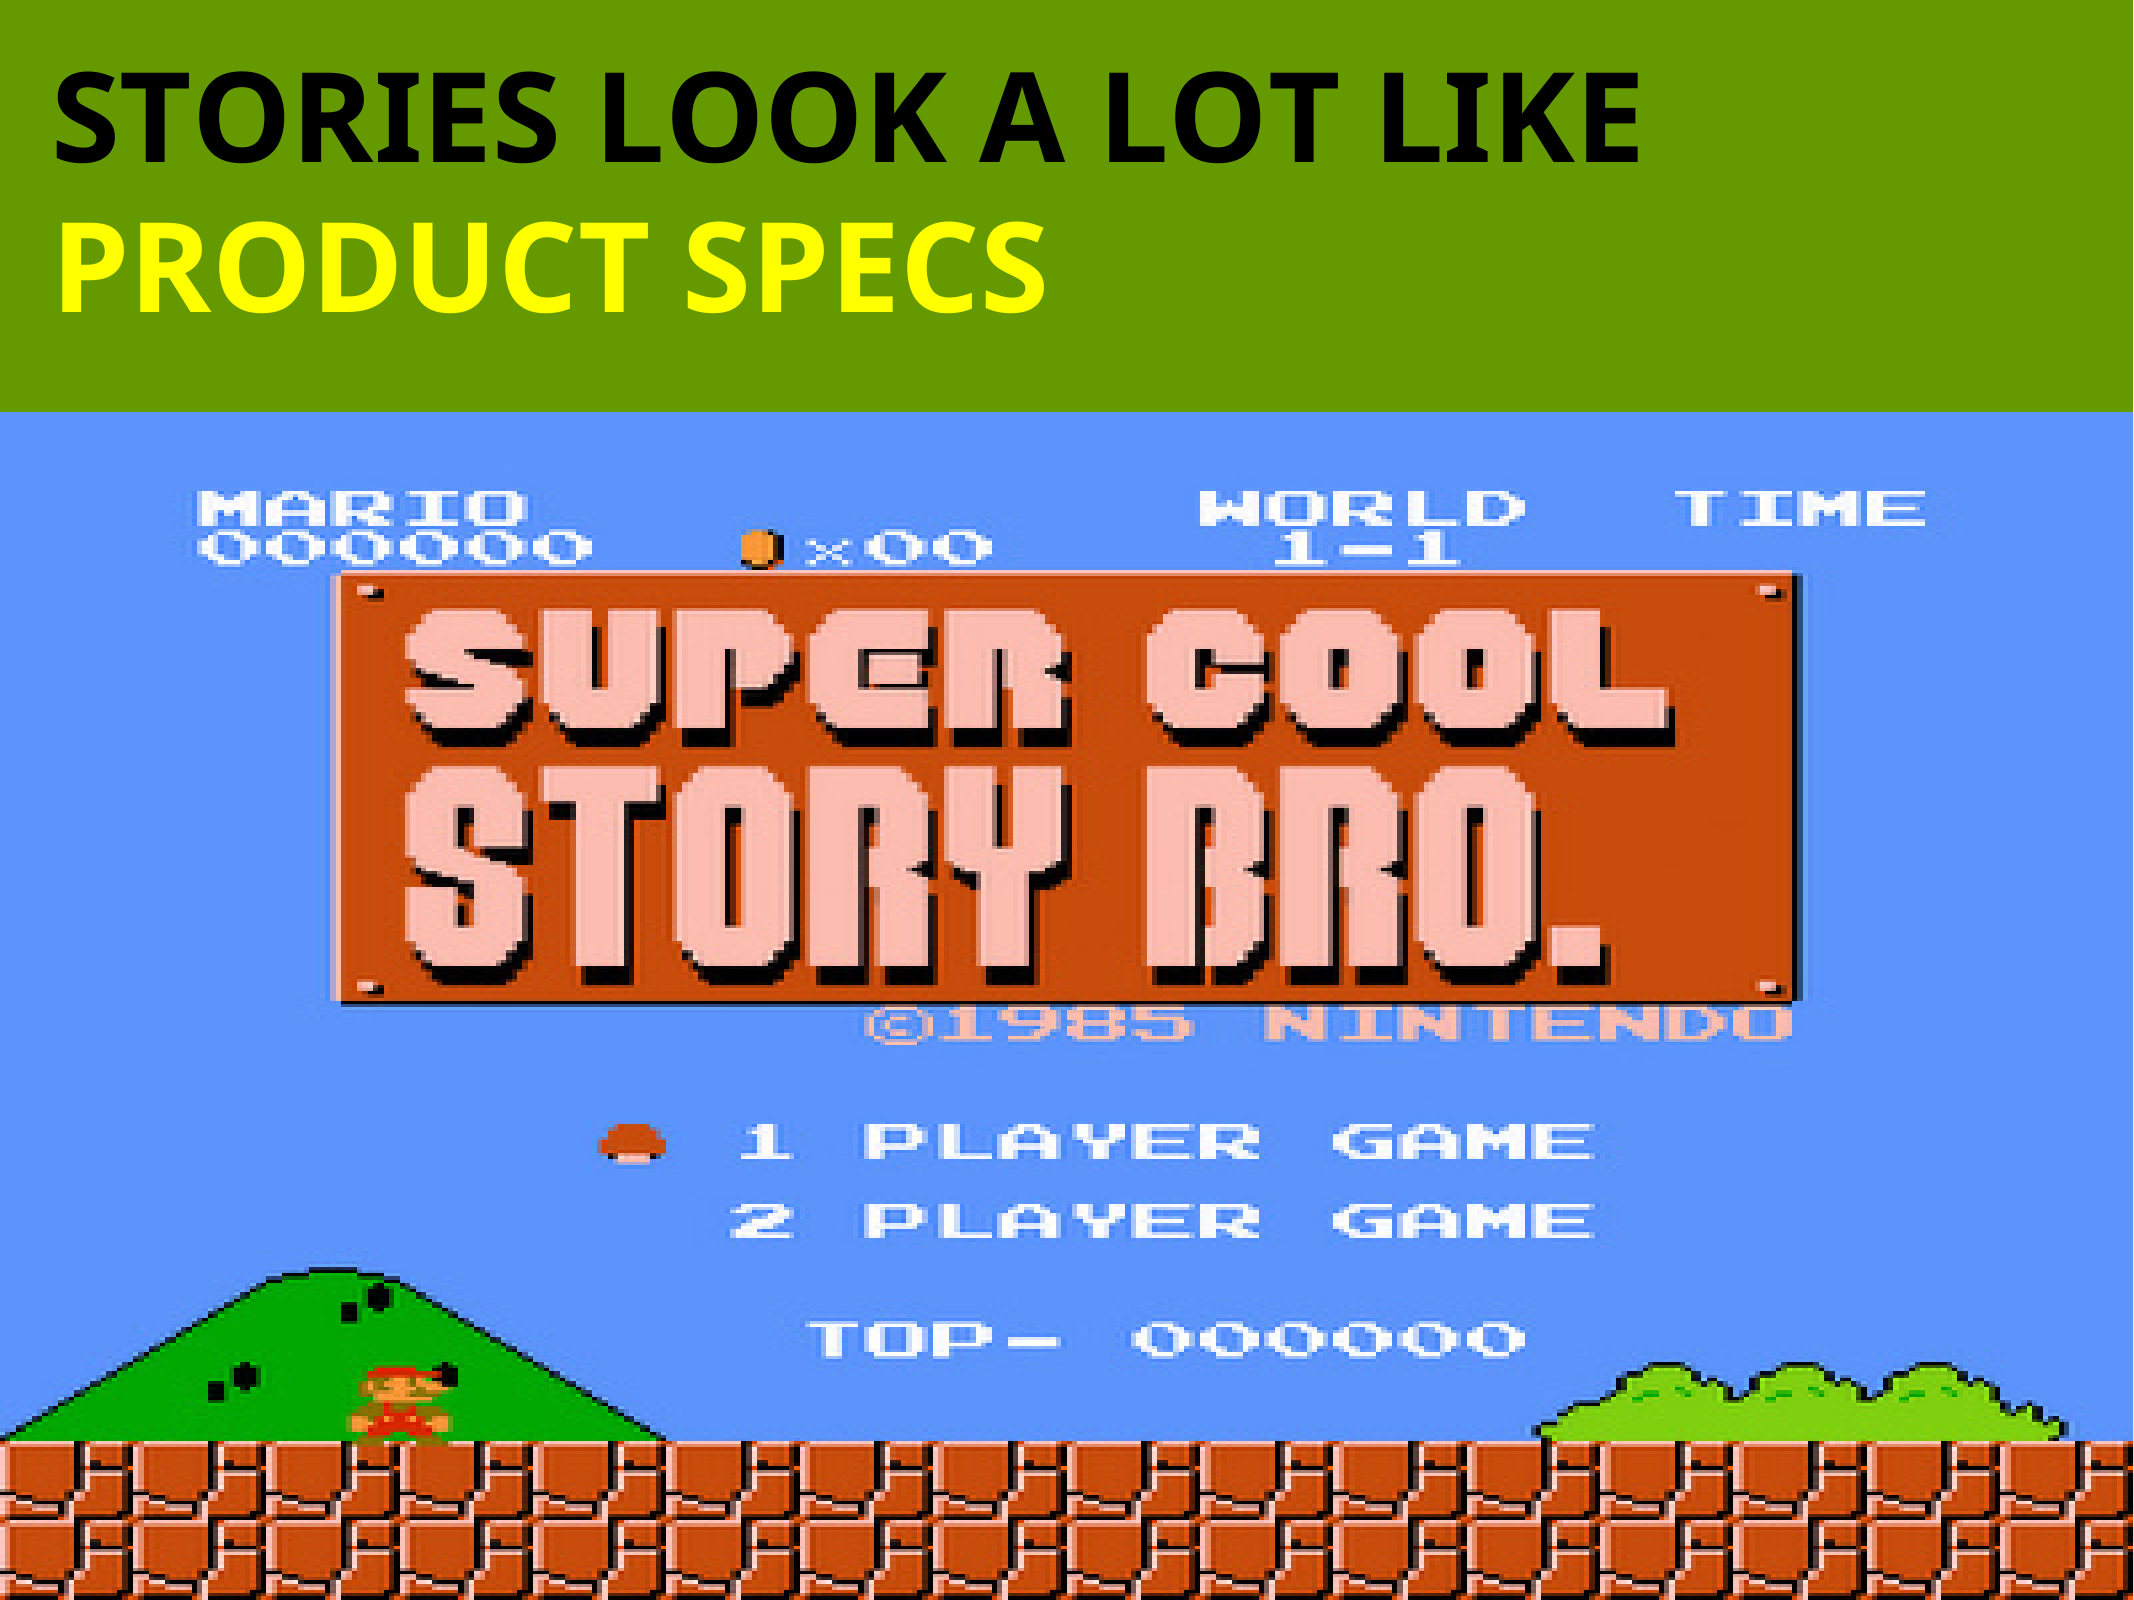

STORIES LOOK A LOT LIKE
PRODUCT SPECS